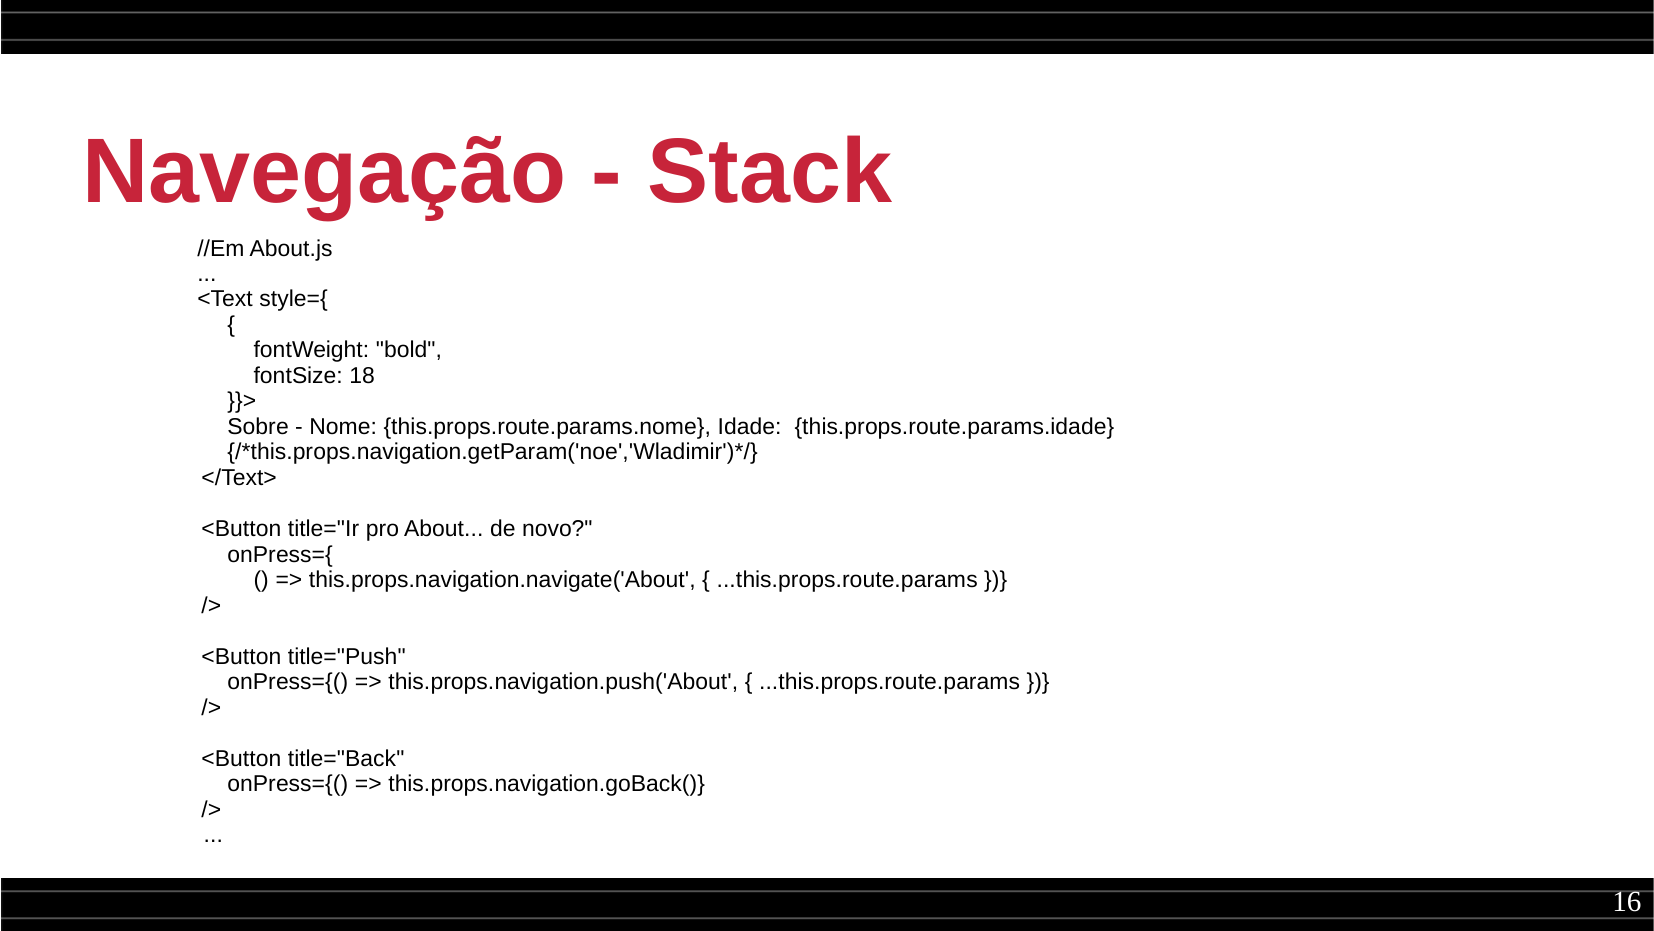

# Navegação - Stack
	 //Em About.js
	 ...
	 <Text style={
 {
 fontWeight: "bold",
 fontSize: 18
 }}>
 Sobre - Nome: {this.props.route.params.nome}, Idade: {this.props.route.params.idade}
 {/*this.props.navigation.getParam('noe','Wladimir')*/}
 </Text>
 <Button title="Ir pro About... de novo?"
 onPress={
 () => this.props.navigation.navigate('About', { ...this.props.route.params })}
 />
 <Button title="Push"
 onPress={() => this.props.navigation.push('About', { ...this.props.route.params })}
 />
 <Button title="Back"
 onPress={() => this.props.navigation.goBack()}
 />
	 ...